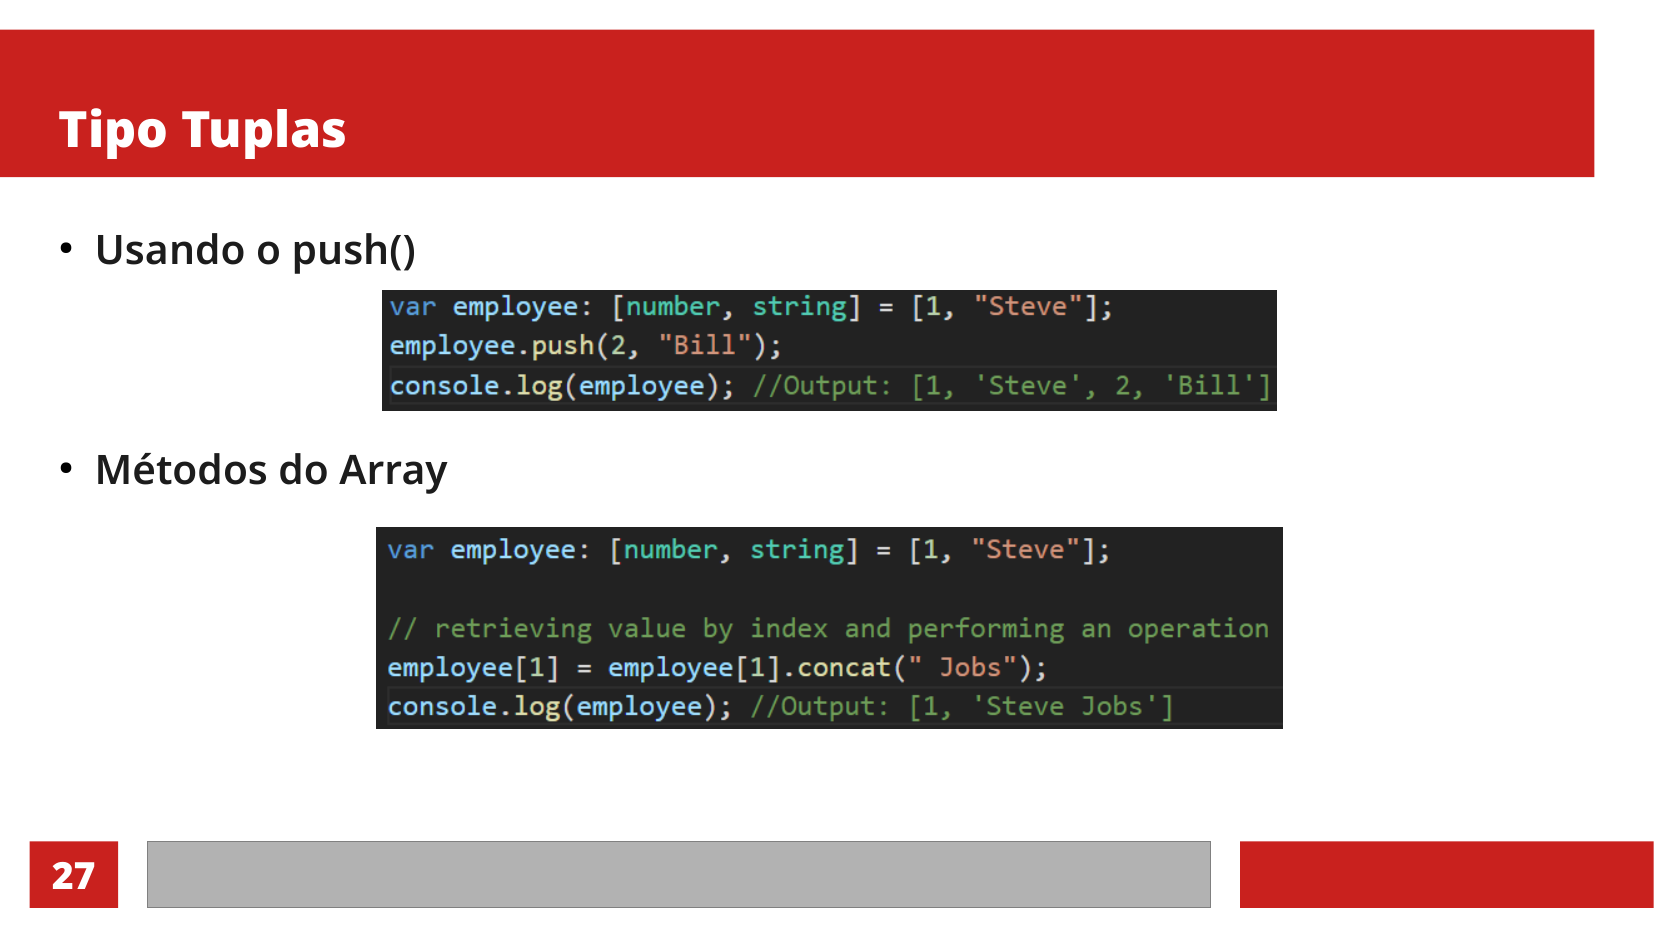

# Tipo Tuplas
Usando o push()
Métodos do Array
27